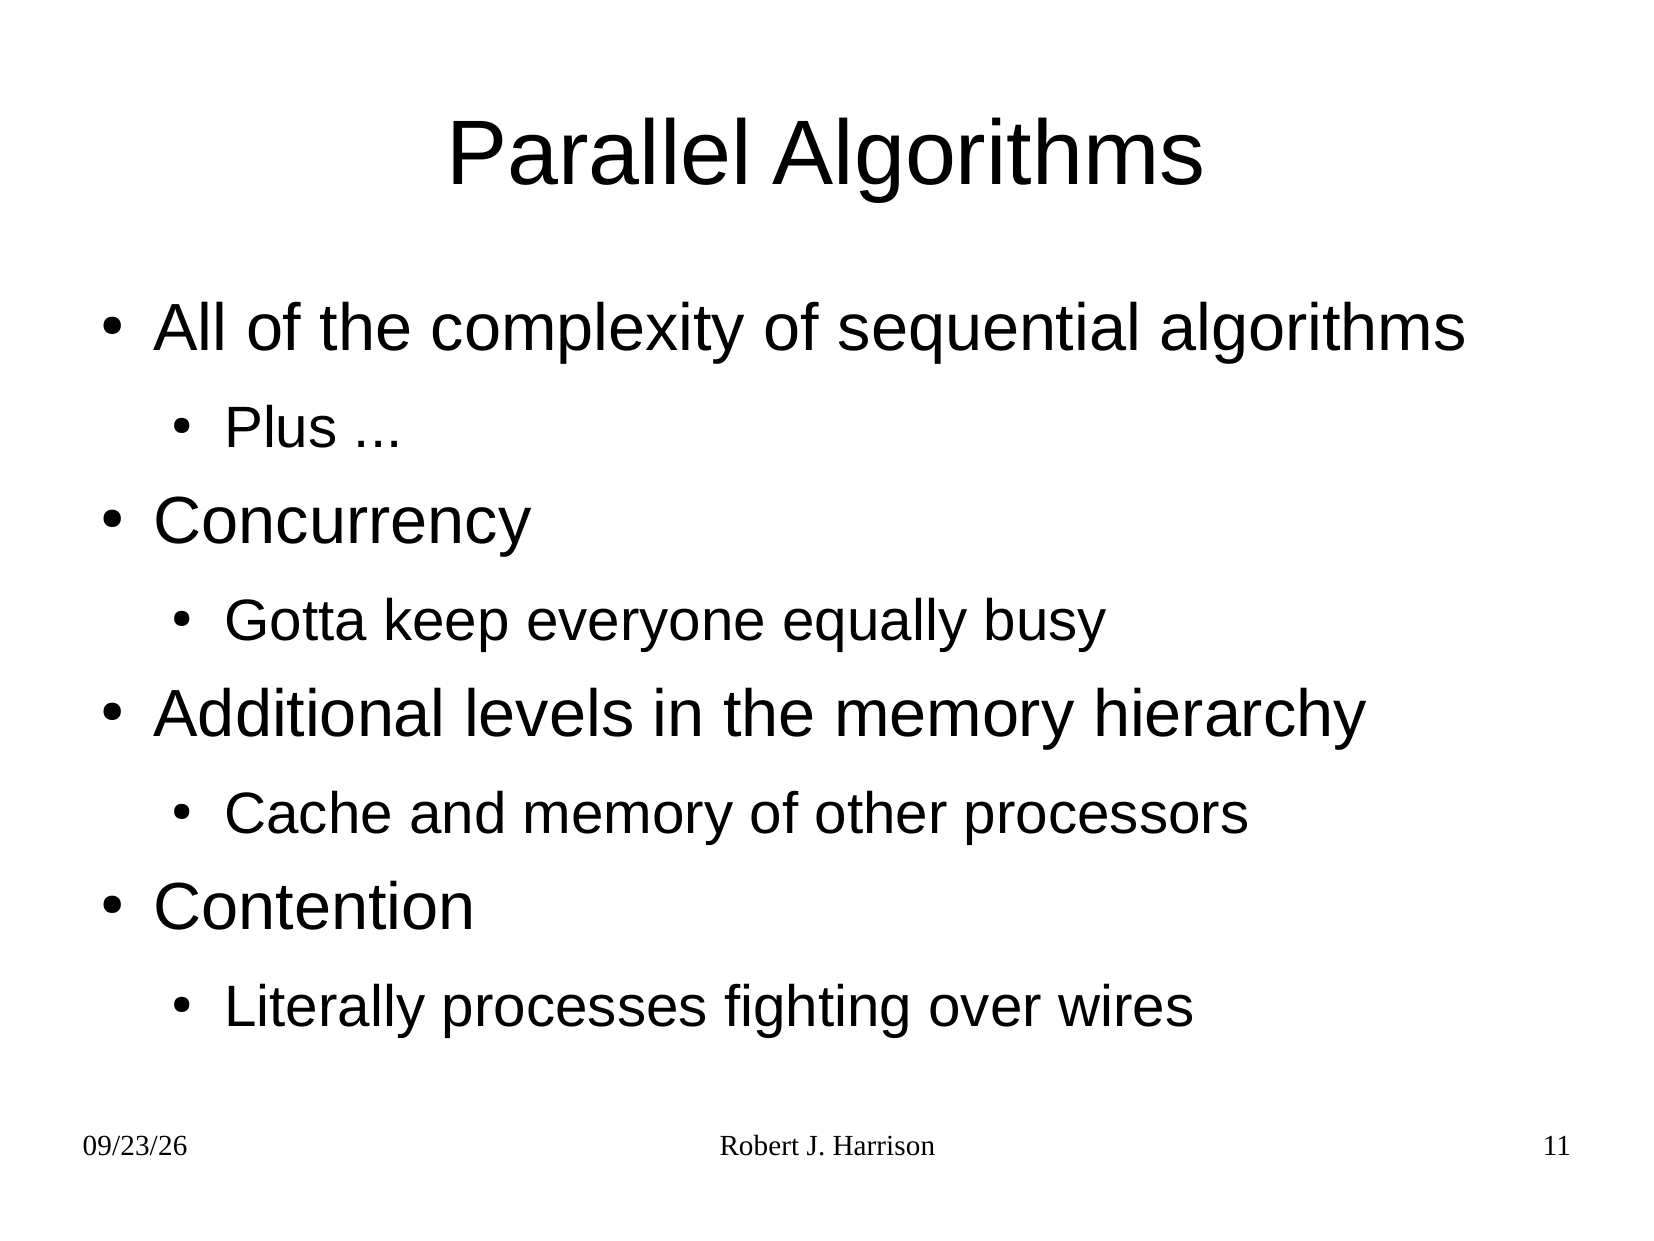

# Parallel Algorithms
All of the complexity of sequential algorithms
Plus ...
Concurrency
Gotta keep everyone equally busy
Additional levels in the memory hierarchy
Cache and memory of other processors
Contention
Literally processes fighting over wires
Robert J. Harrison
11